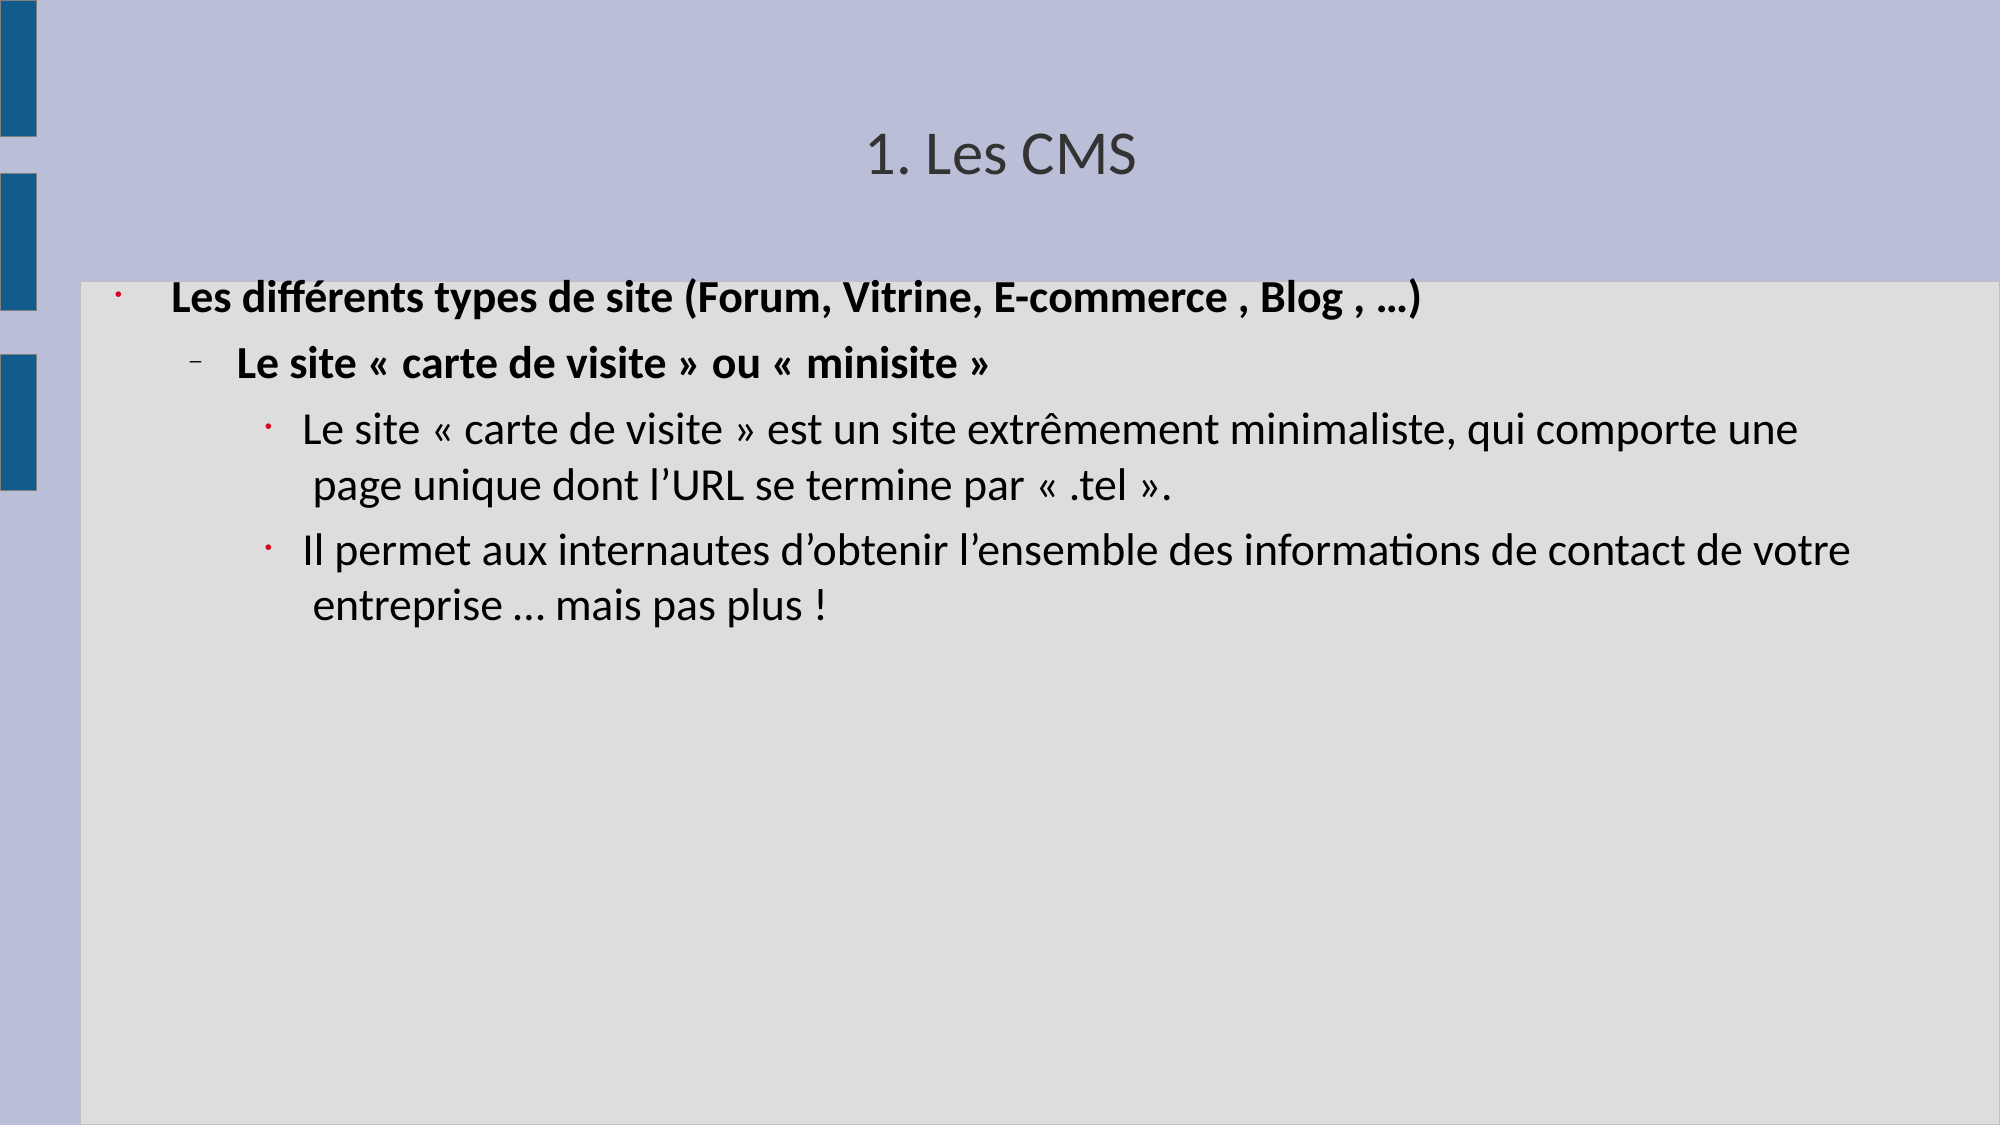

# 1. Les CMS
Les différents types de site (Forum, Vitrine, E-commerce , Blog , …)
Le site « carte de visite » ou « minisite »
Le site « carte de visite » est un site extrêmement minimaliste, qui comporte une page unique dont l’URL se termine par « .tel ».
Il permet aux internautes d’obtenir l’ensemble des informations de contact de votre entreprise … mais pas plus !